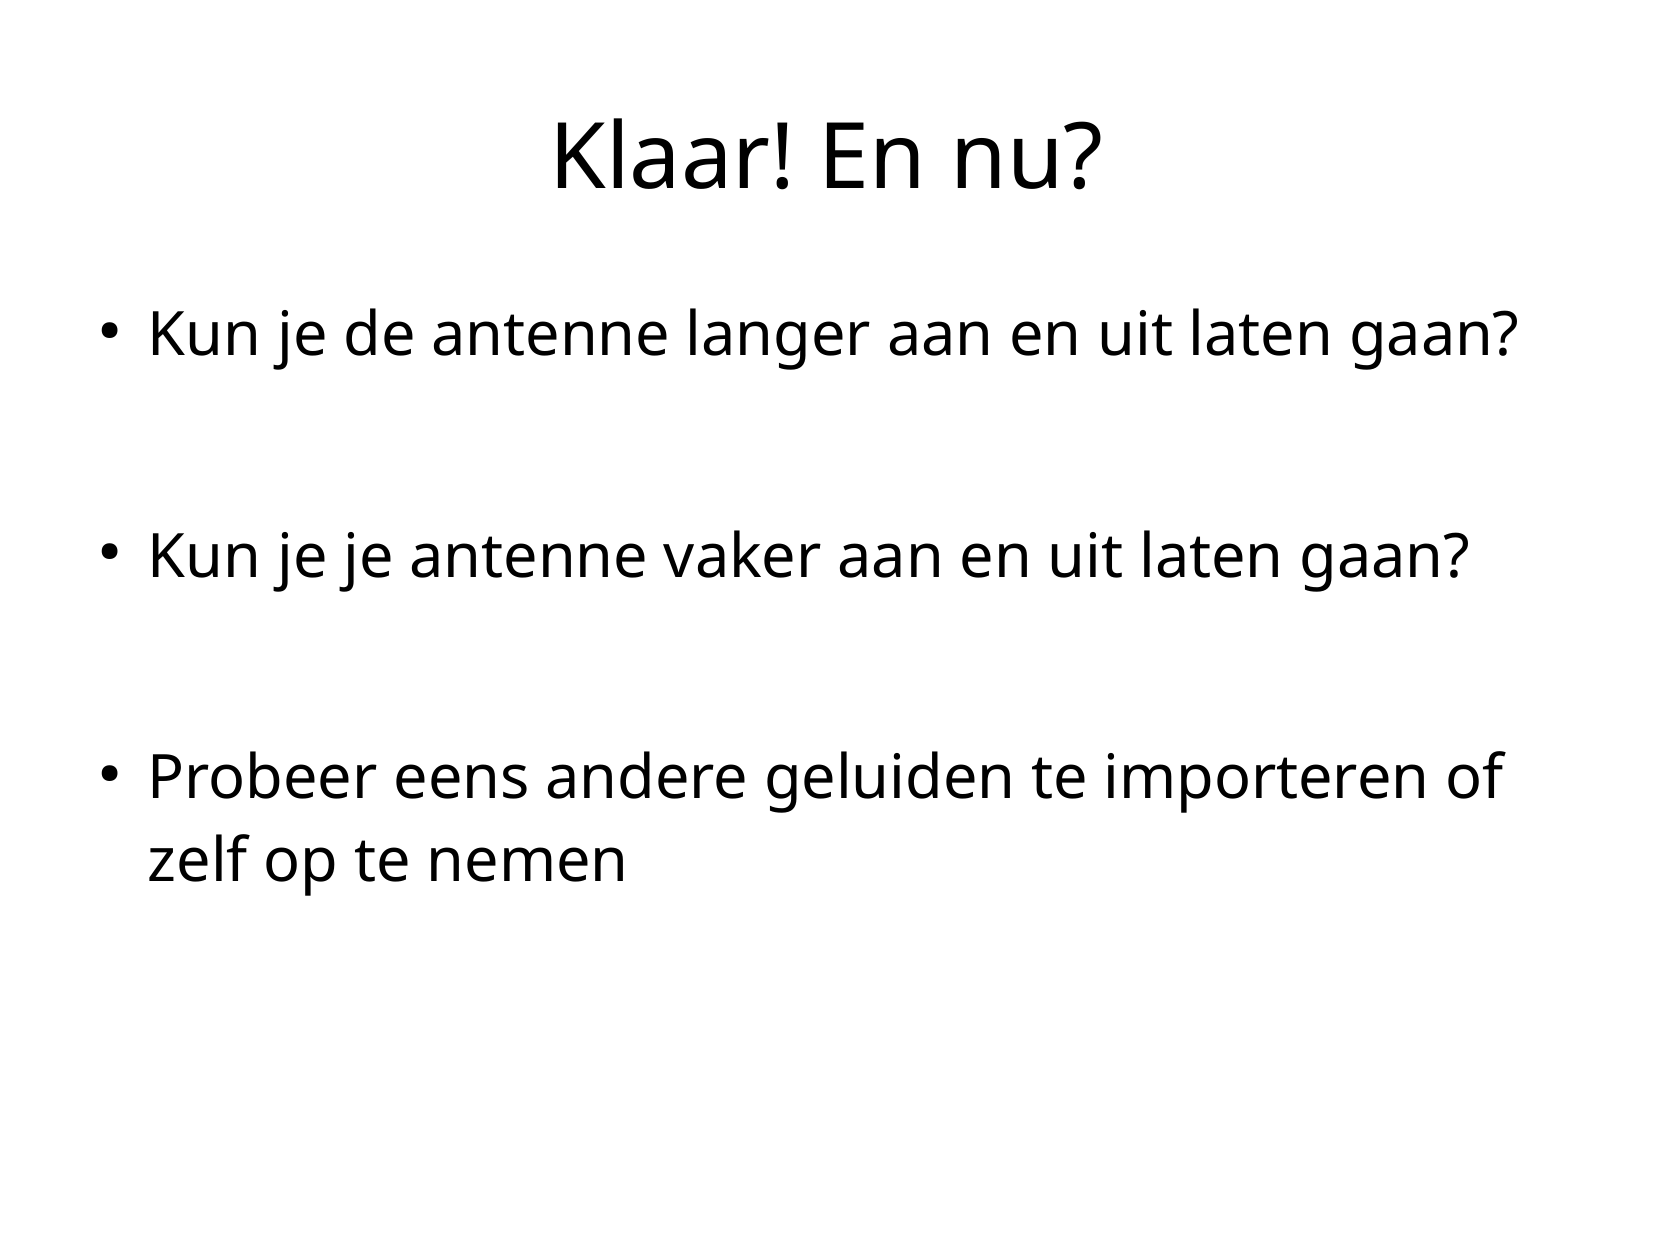

# Klaar! En nu?
Kun je de antenne langer aan en uit laten gaan?
Kun je je antenne vaker aan en uit laten gaan?
Probeer eens andere geluiden te importeren of zelf op te nemen